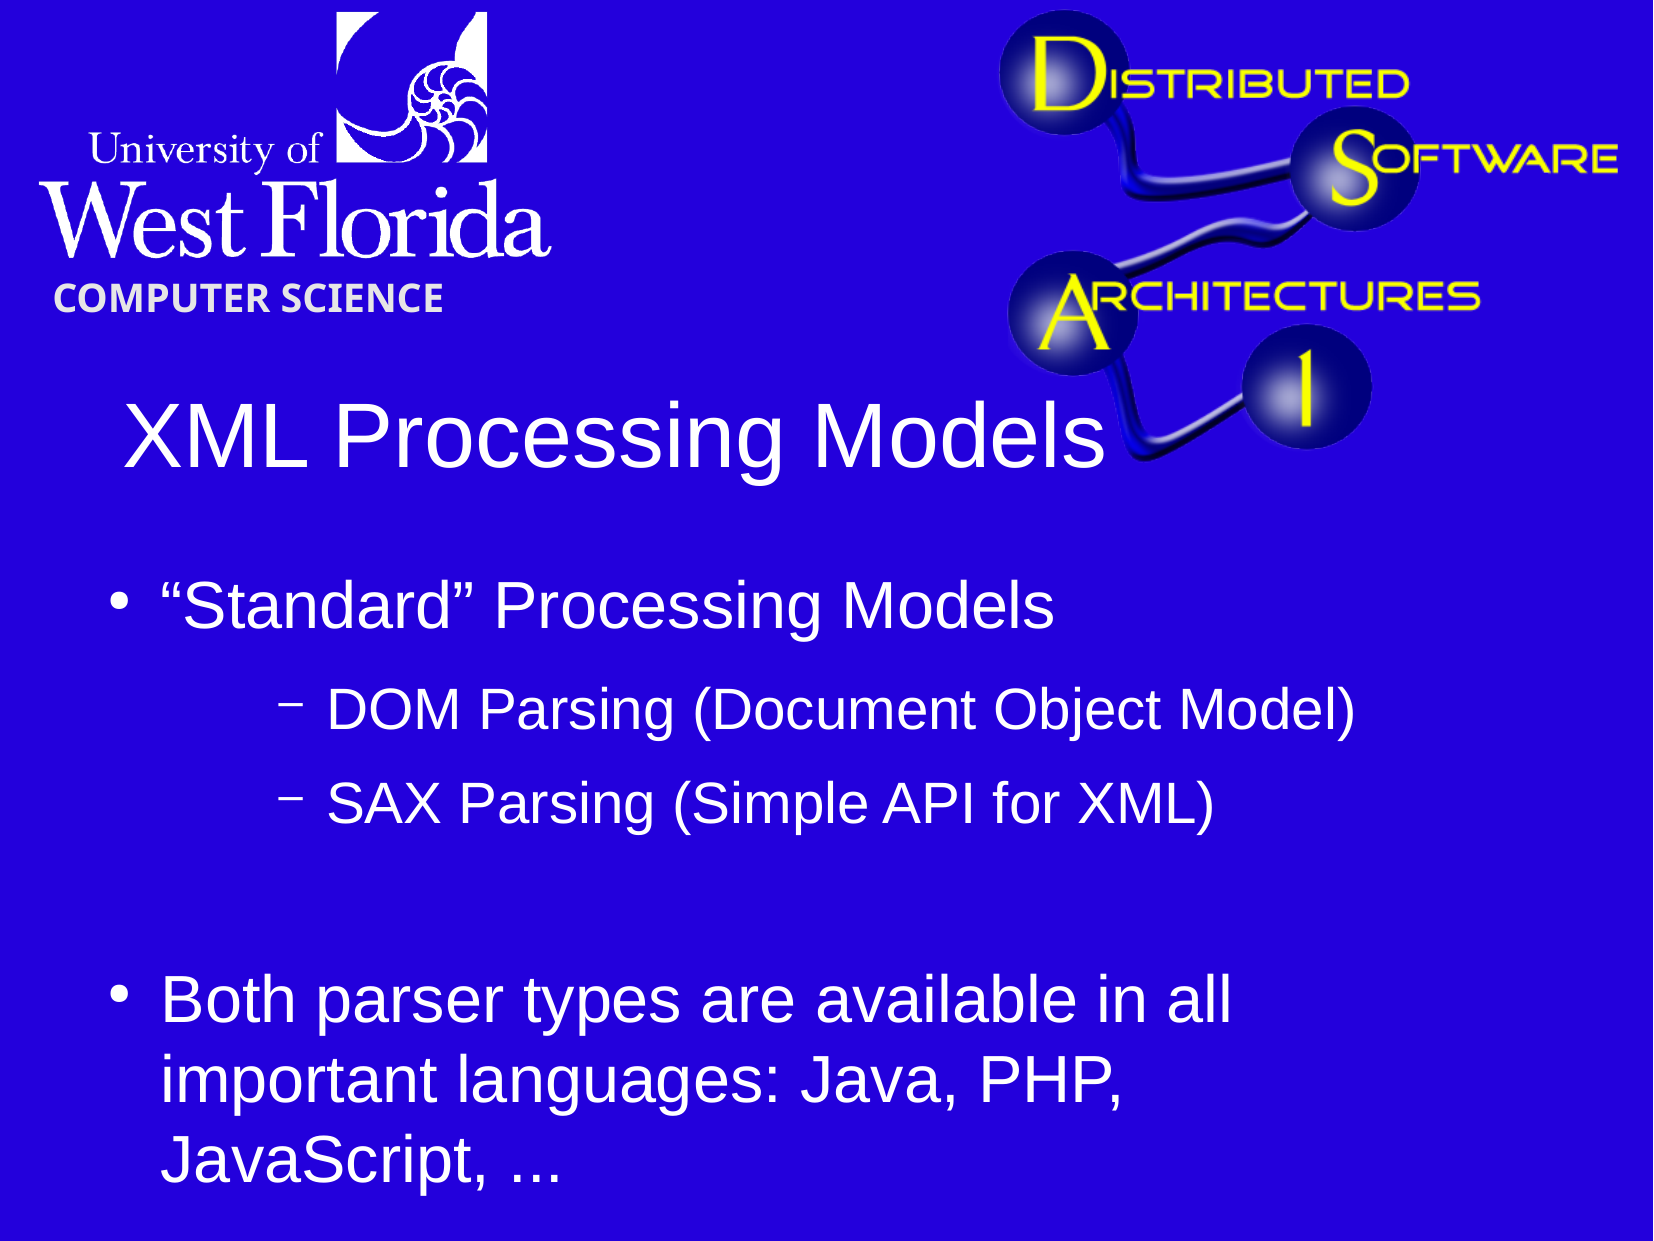

COMPUTER SCIENCE
# XML Processing Models
“Standard” Processing Models
DOM Parsing (Document Object Model)
SAX Parsing (Simple API for XML)
Both parser types are available in all important languages: Java, PHP, JavaScript, ...